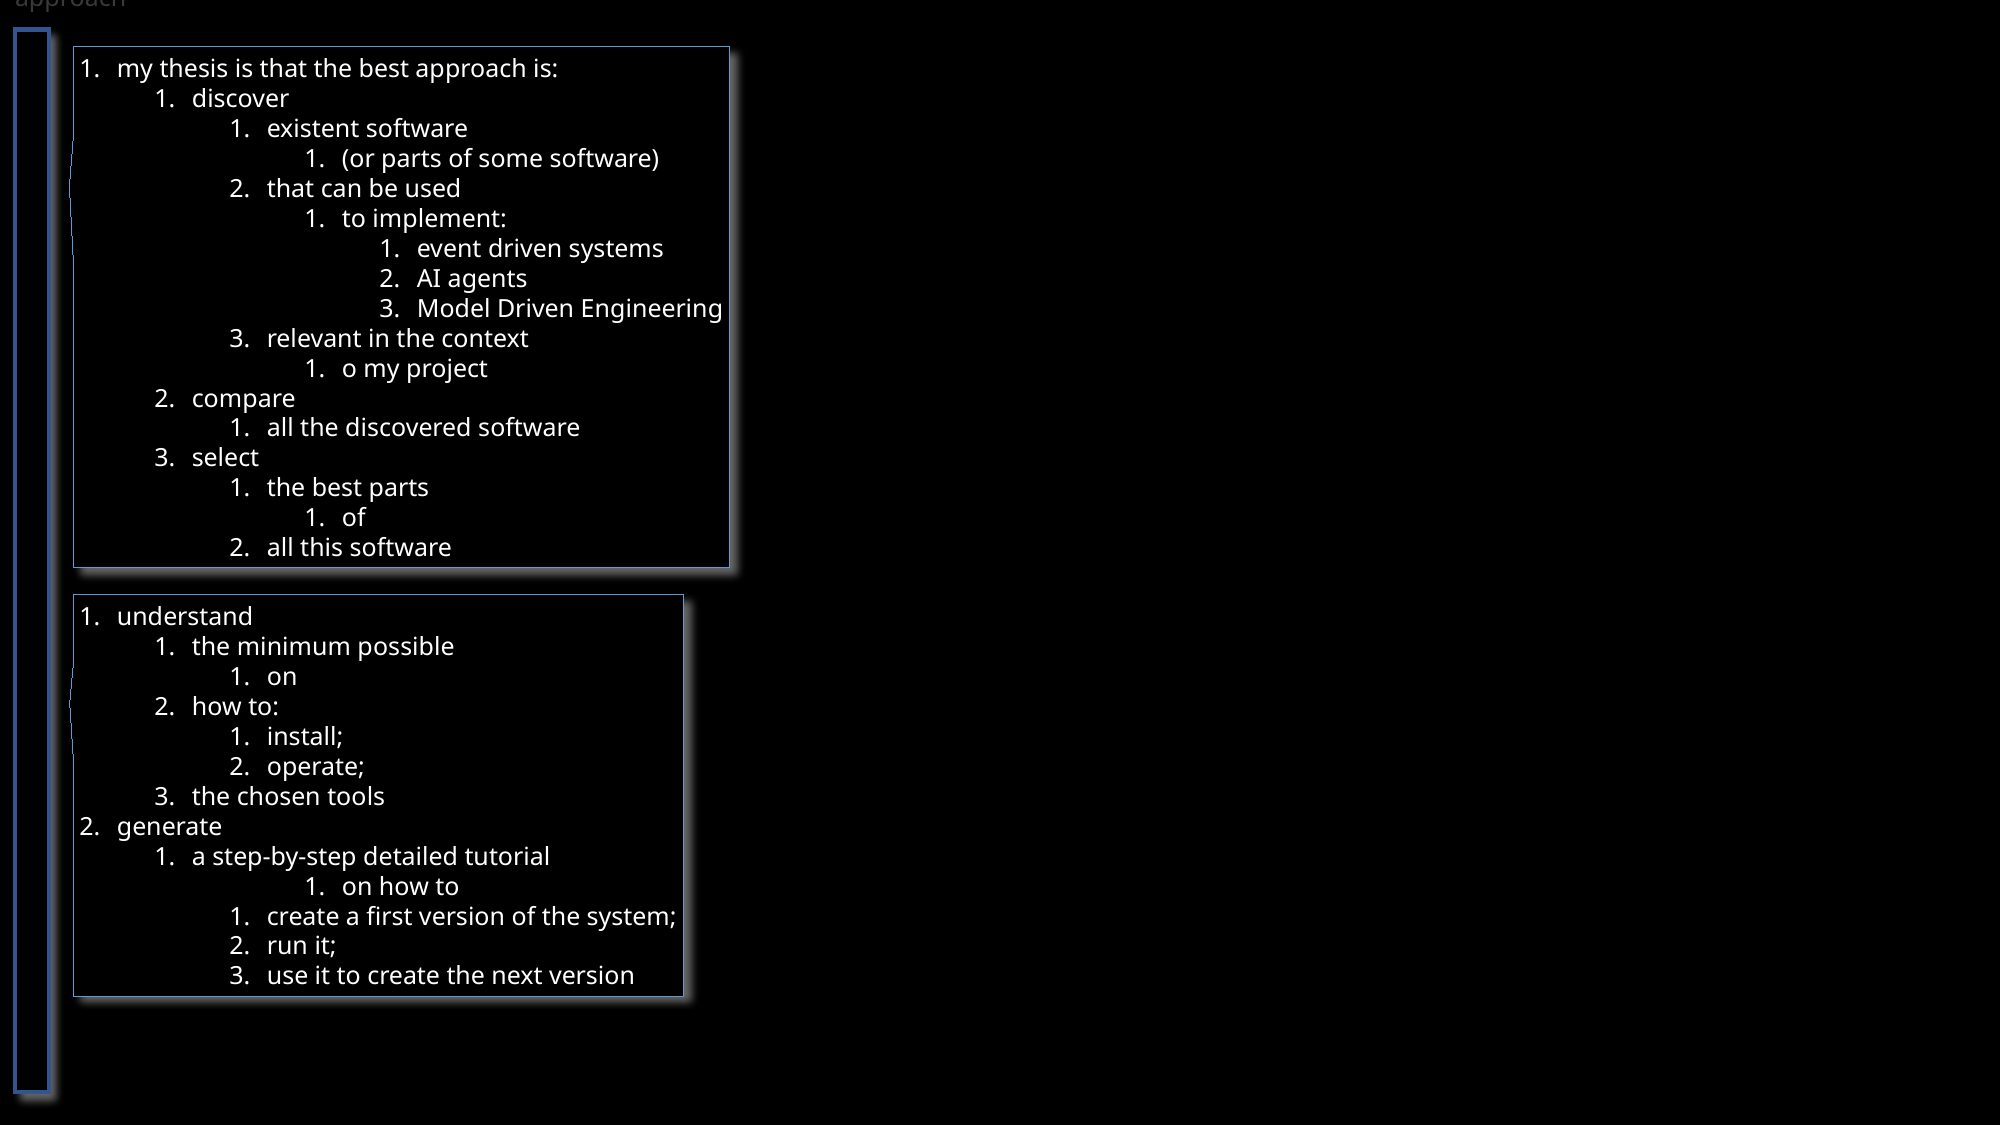

# 4. approach
my thesis is that the best approach is:
discover
existent software
(or parts of some software)
that can be used
to implement:
event driven systems
AI agents
Model Driven Engineering
relevant in the context
o my project
compare
all the discovered software
select
the best parts
of
all this software
understand
the minimum possible
on
how to:
install;
operate;
the chosen tools
generate
a step-by-step detailed tutorial
on how to
create a first version of the system;
run it;
use it to create the next version